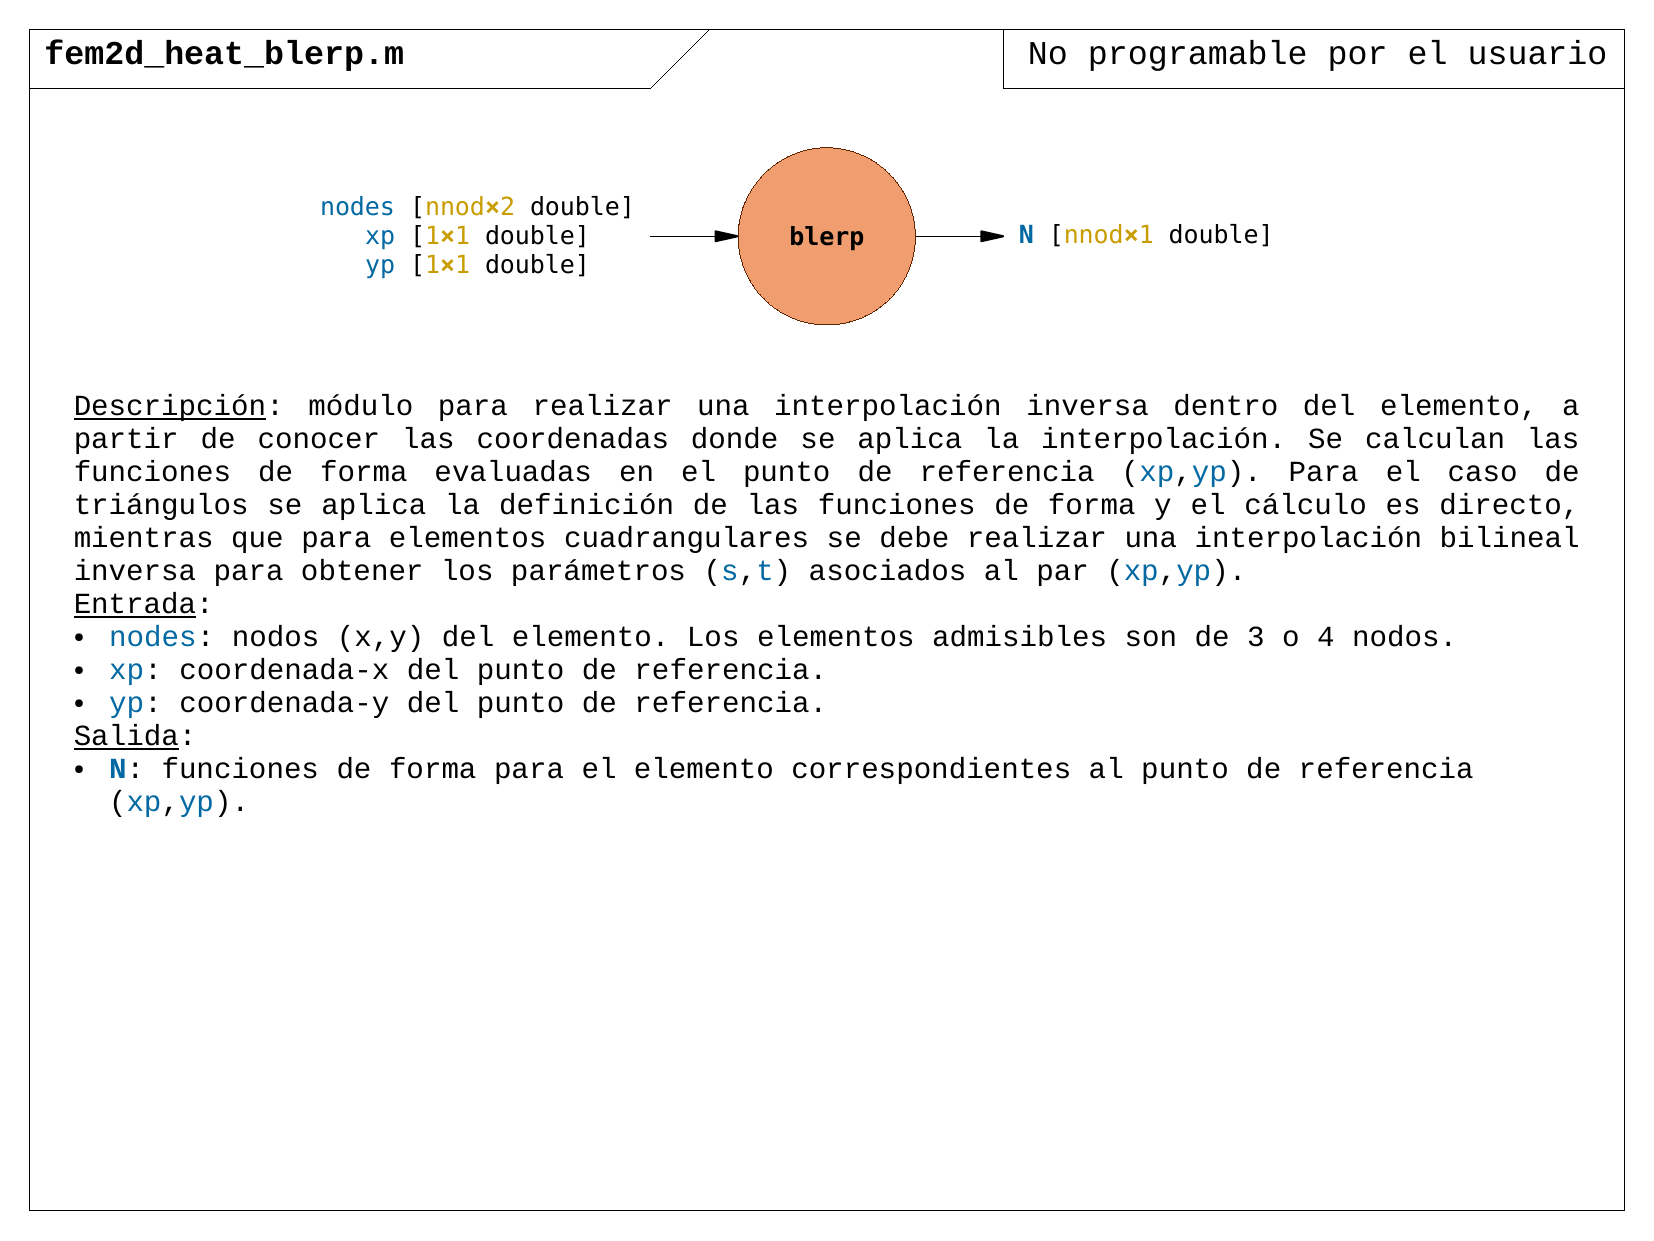

fem2d_heat_blerp.m
No programable por el usuario
blerp
nodes [nnod×2 double]
xp [1×1 double]
yp [1×1 double]
N [nnod×1 double]
Descripción: módulo para realizar una interpolación inversa dentro del elemento, a partir de conocer las coordenadas donde se aplica la interpolación. Se calculan las funciones de forma evaluadas en el punto de referencia (xp,yp). Para el caso de triángulos se aplica la definición de las funciones de forma y el cálculo es directo, mientras que para elementos cuadrangulares se debe realizar una interpolación bilineal inversa para obtener los parámetros (s,t) asociados al par (xp,yp).
Entrada:
nodes: nodos (x,y) del elemento. Los elementos admisibles son de 3 o 4 nodos.
xp: coordenada-x del punto de referencia.
yp: coordenada-y del punto de referencia.
Salida:
N: funciones de forma para el elemento correspondientes al punto de referencia
(xp,yp).